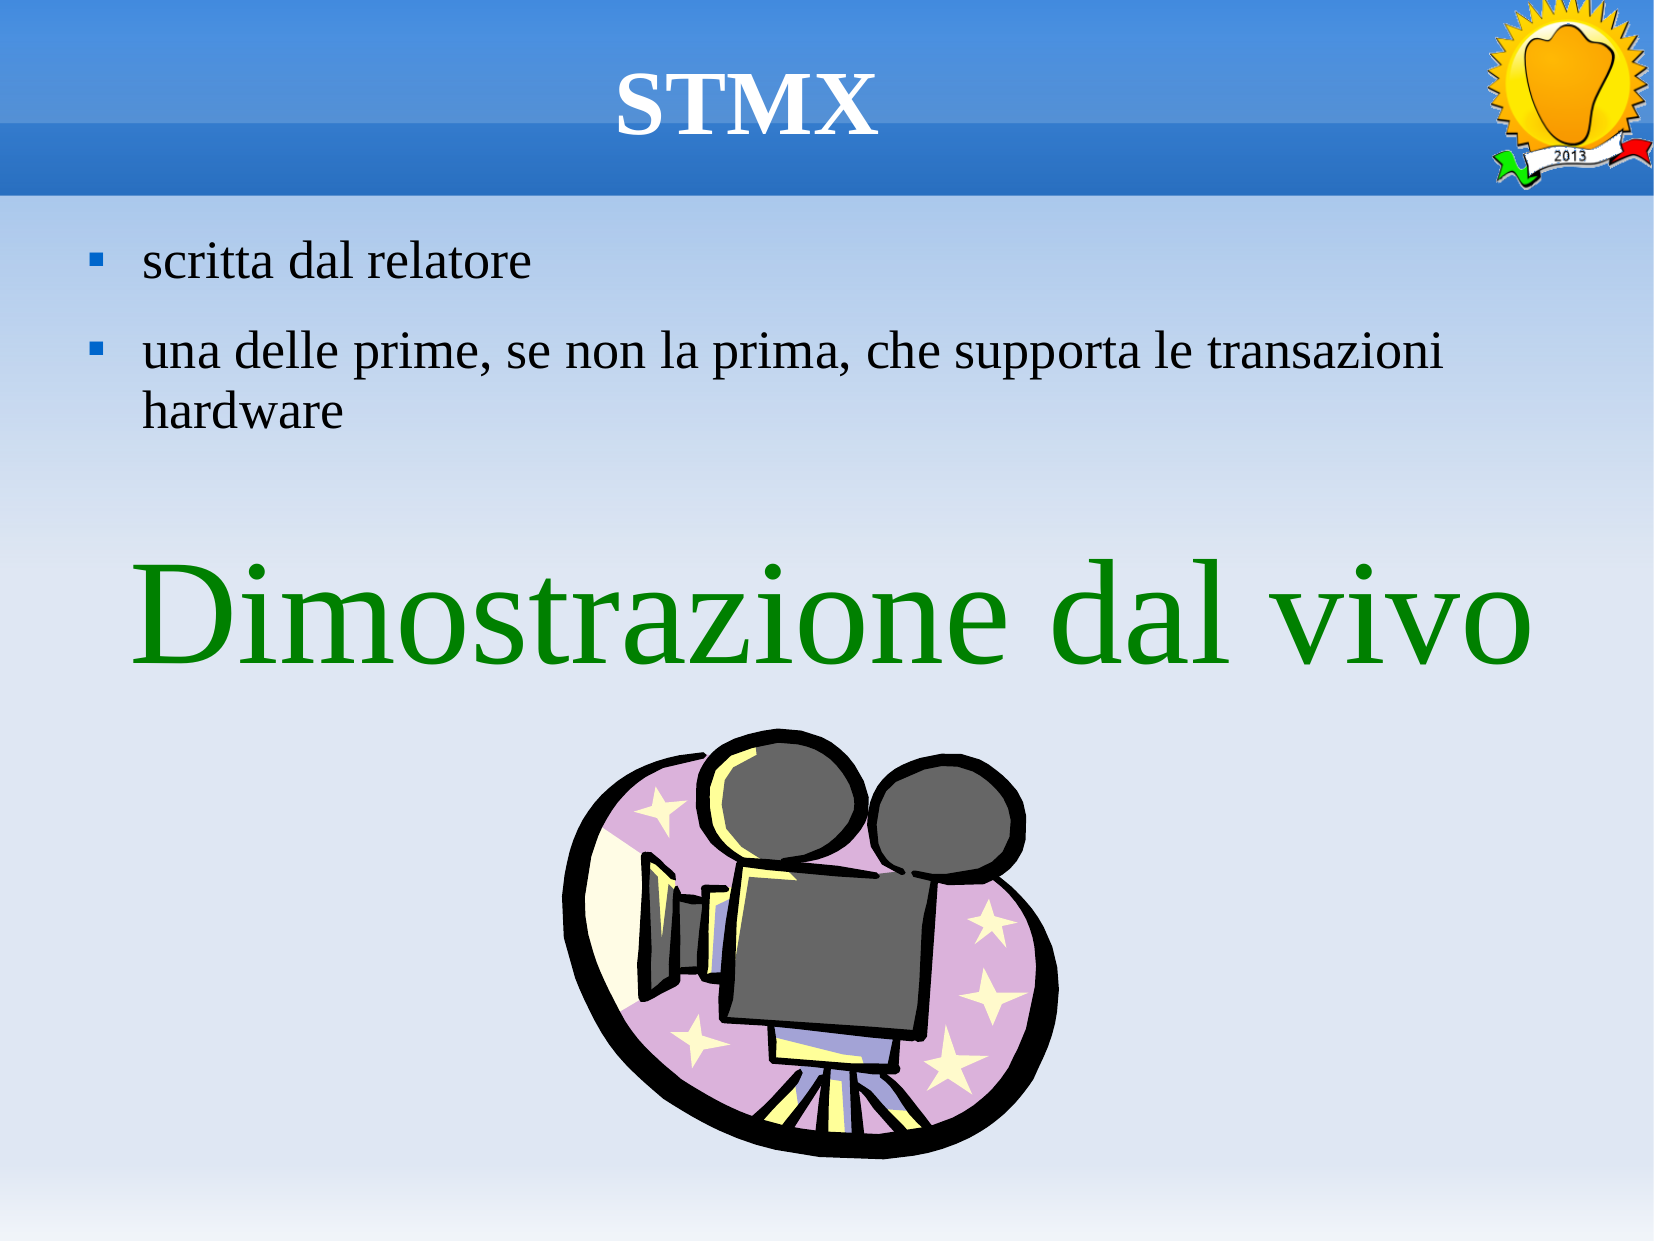

# STMX
scritta dal relatore
una delle prime, se non la prima, che supporta le transazioni hardware
Dimostrazione dal vivo